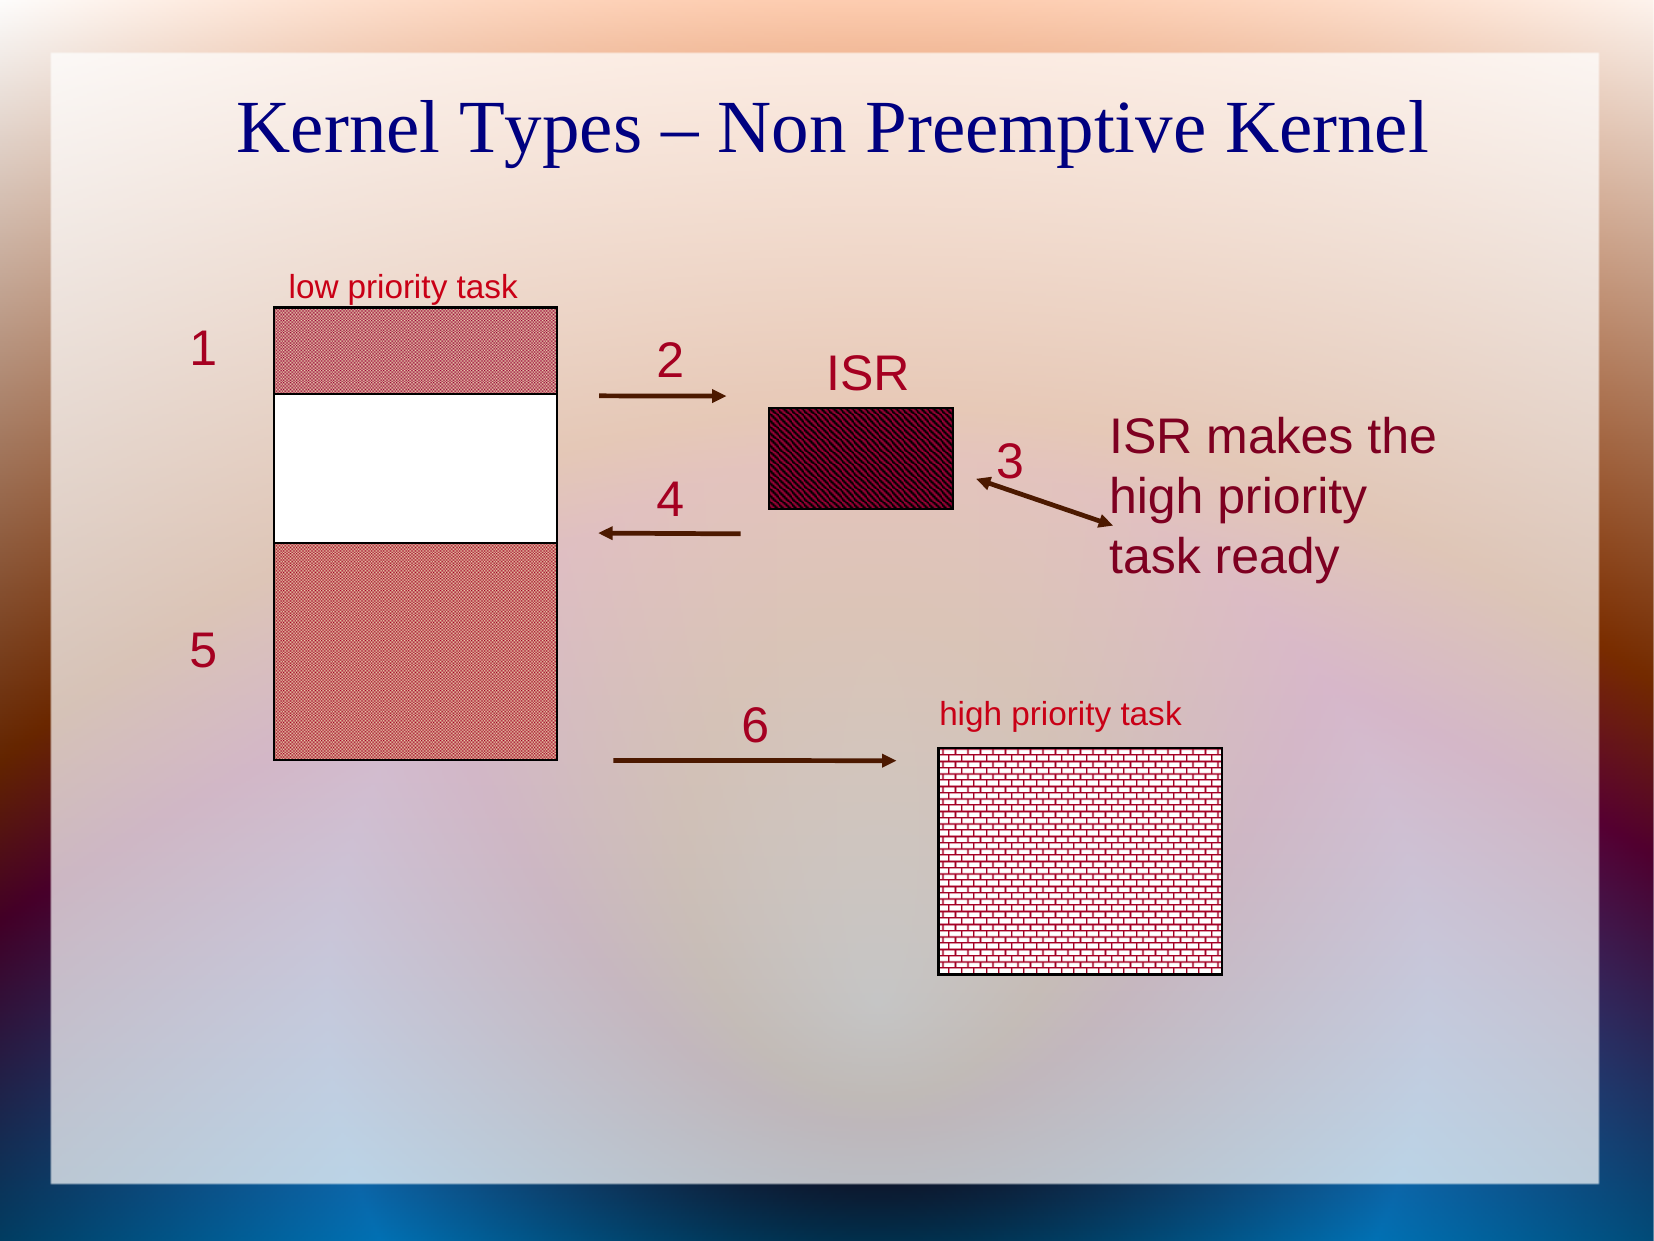

# Kernel Types – Non Preemptive Kernel
low priority task
1
2
ISR
ISR makes the high priority task ready
3
4
5
6
high priority task